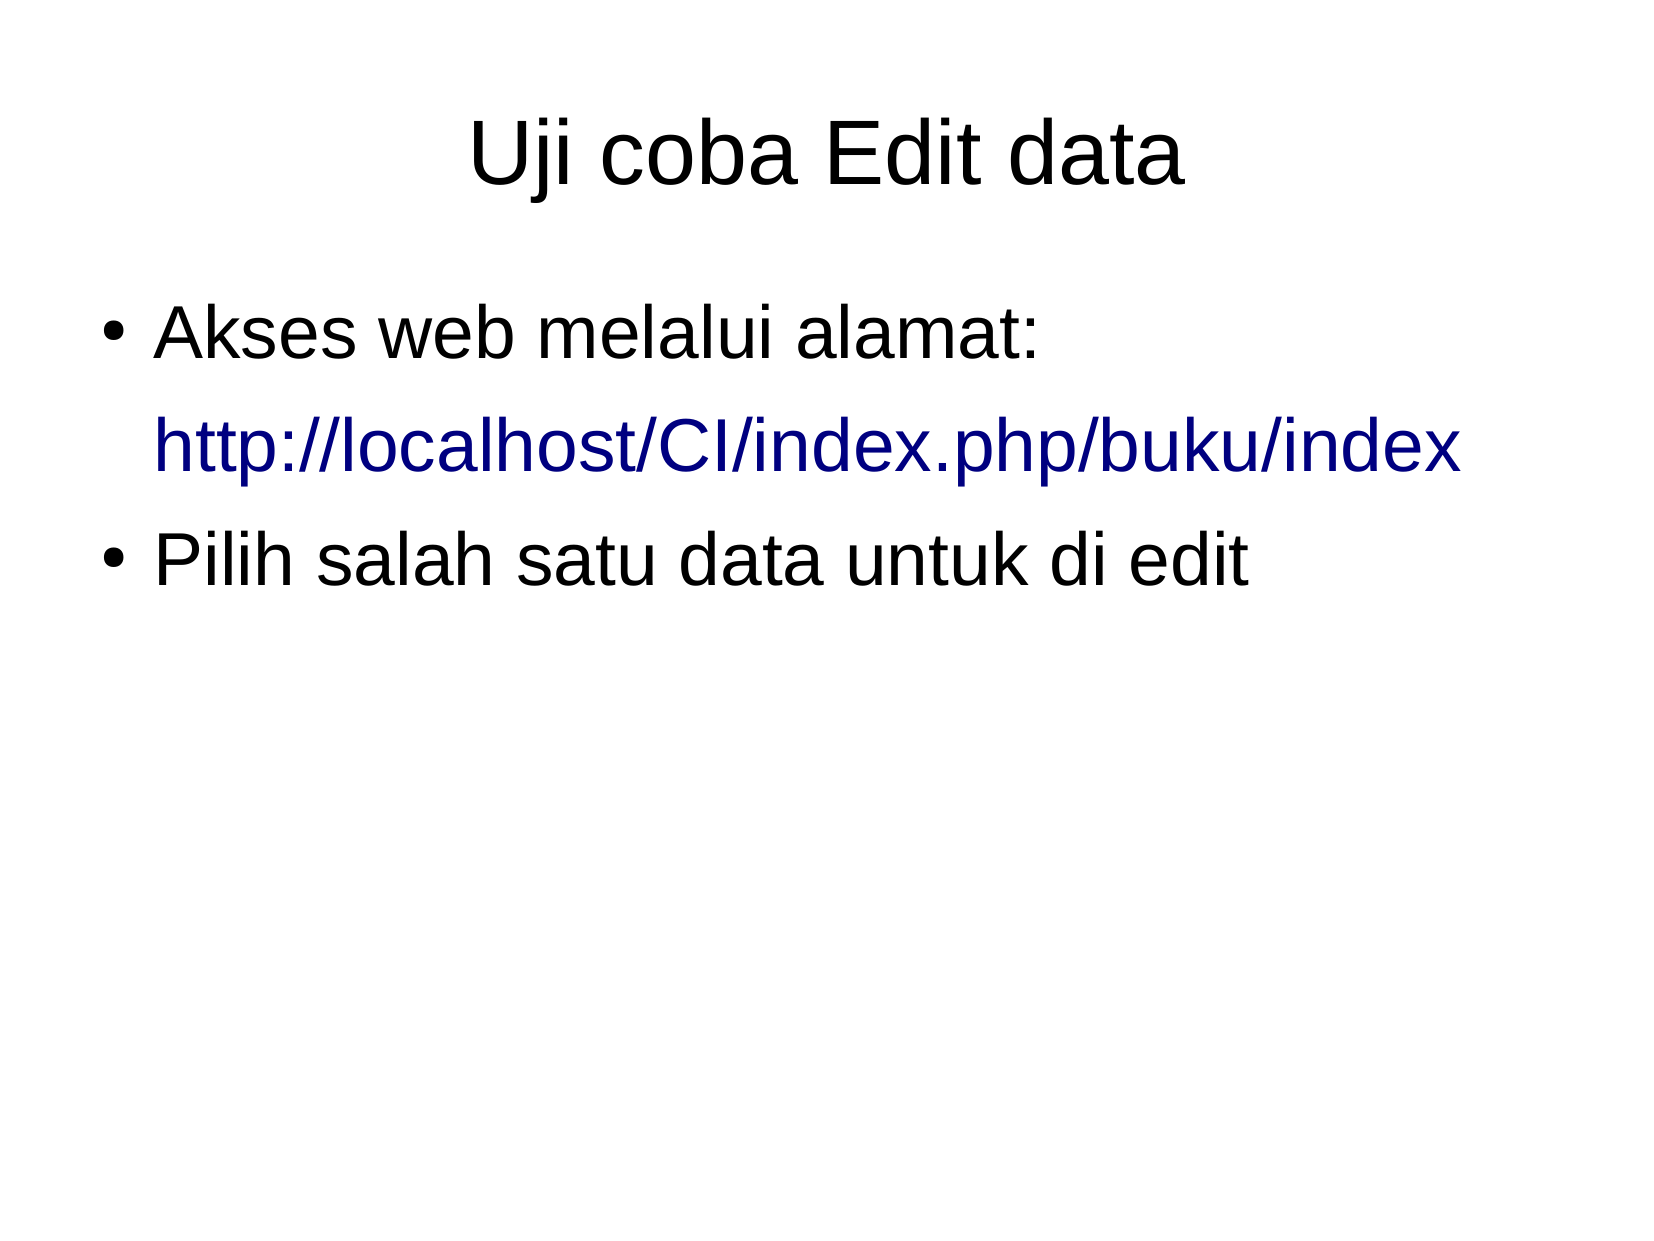

# Uji coba Edit data
Akses web melalui alamat:
http://localhost/CI/index.php/buku/index
Pilih salah satu data untuk di edit